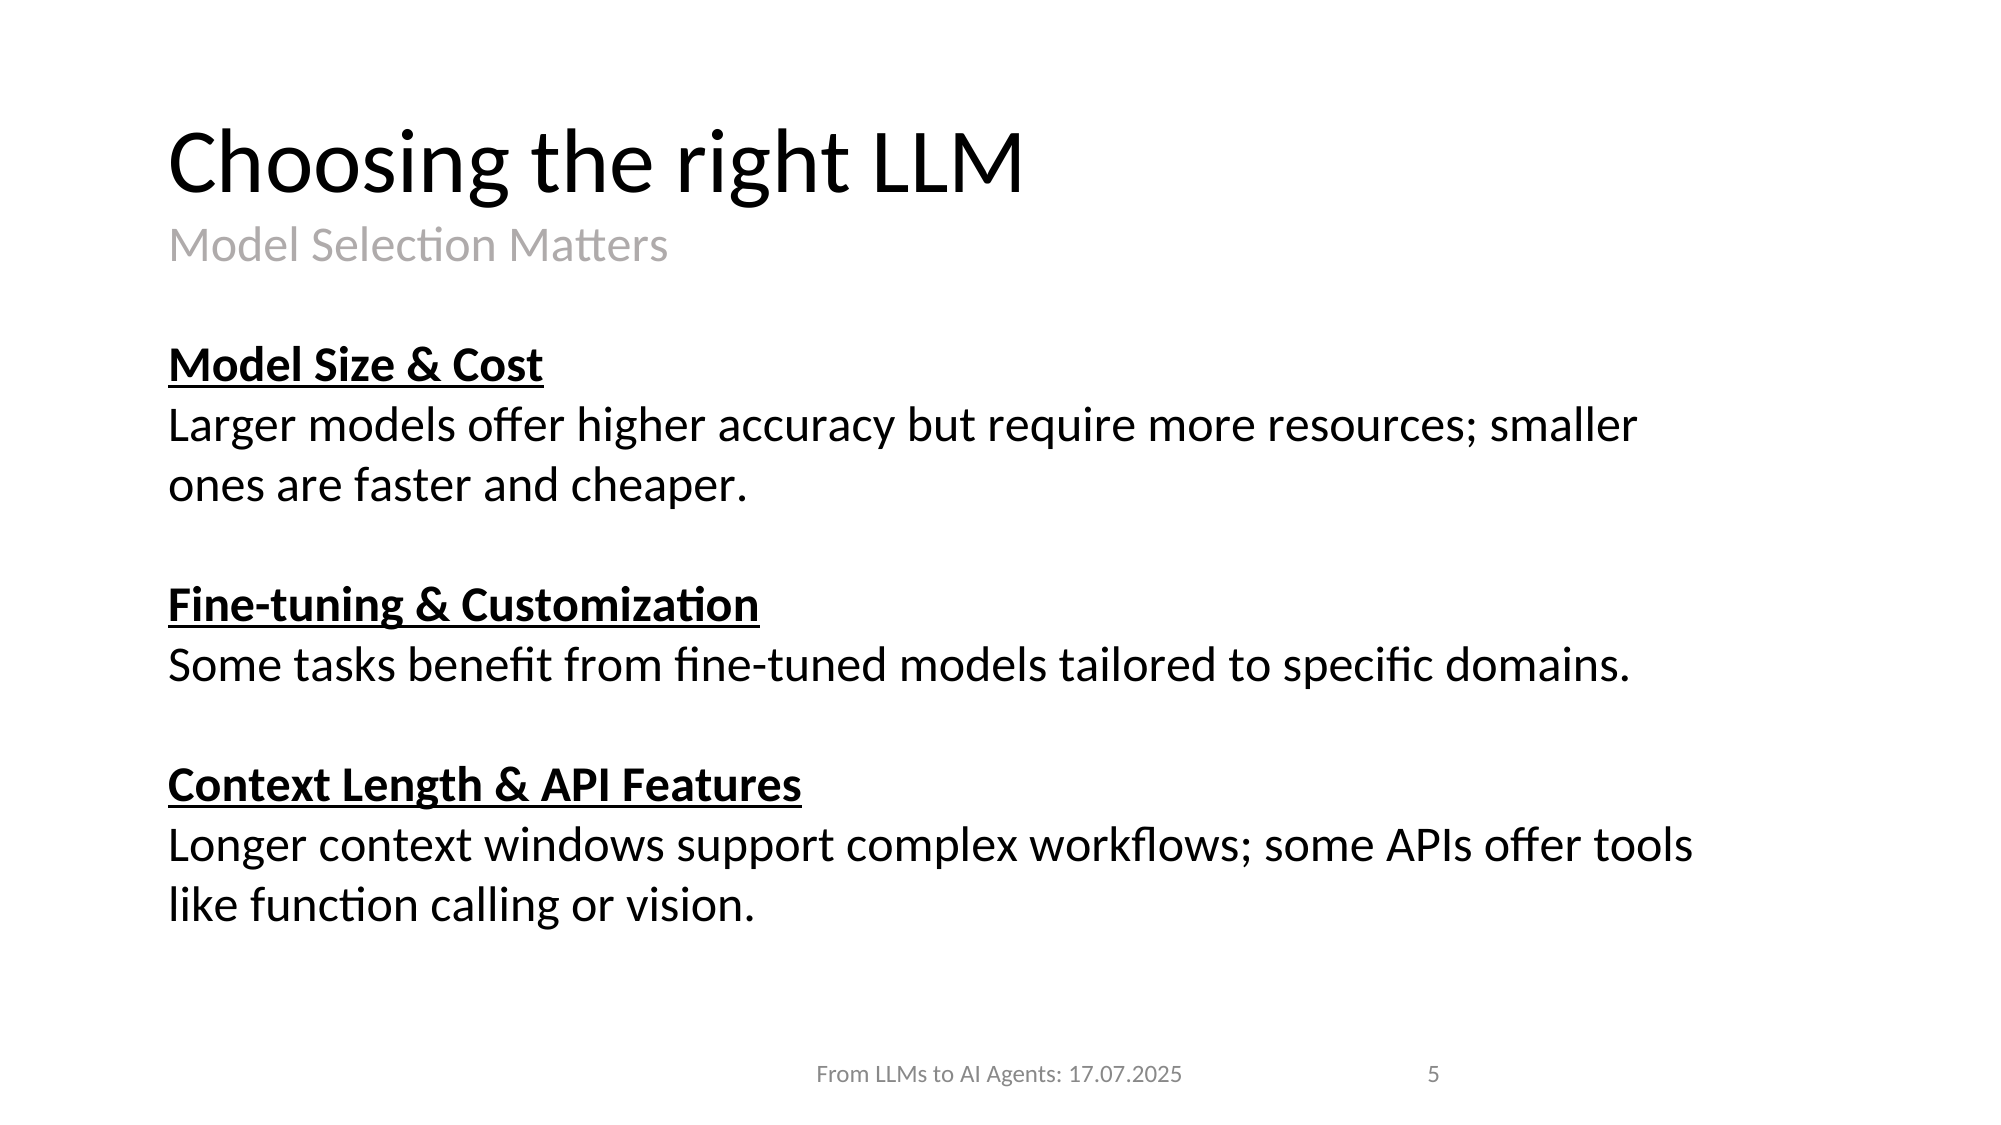

Choosing the right LLM
Model Selection Matters
Model Size & Cost
Larger models offer higher accuracy but require more resources; smaller ones are faster and cheaper.
Fine-tuning & Customization
Some tasks benefit from fine-tuned models tailored to specific domains.
Context Length & API Features
Longer context windows support complex workflows; some APIs offer tools like function calling or vision.
From LLMs to AI Agents: 17.07.2025